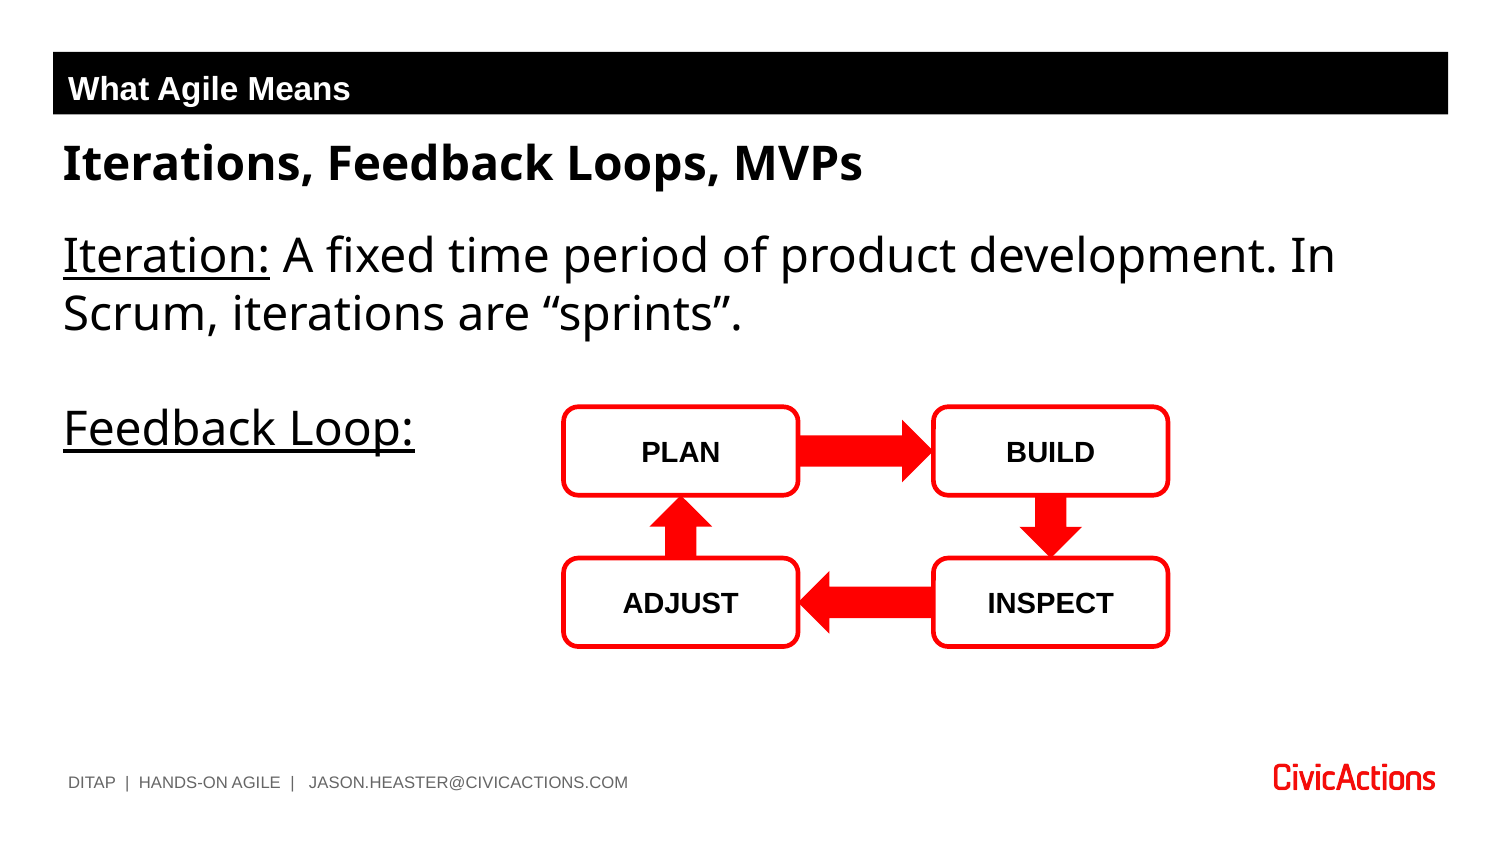

# What Agile Means
Iterations, Feedback Loops, MVPs
Iteration: A fixed time period of product development. In Scrum, iterations are “sprints”.
Feedback Loop:
PLAN
BUILD
ADJUST
INSPECT